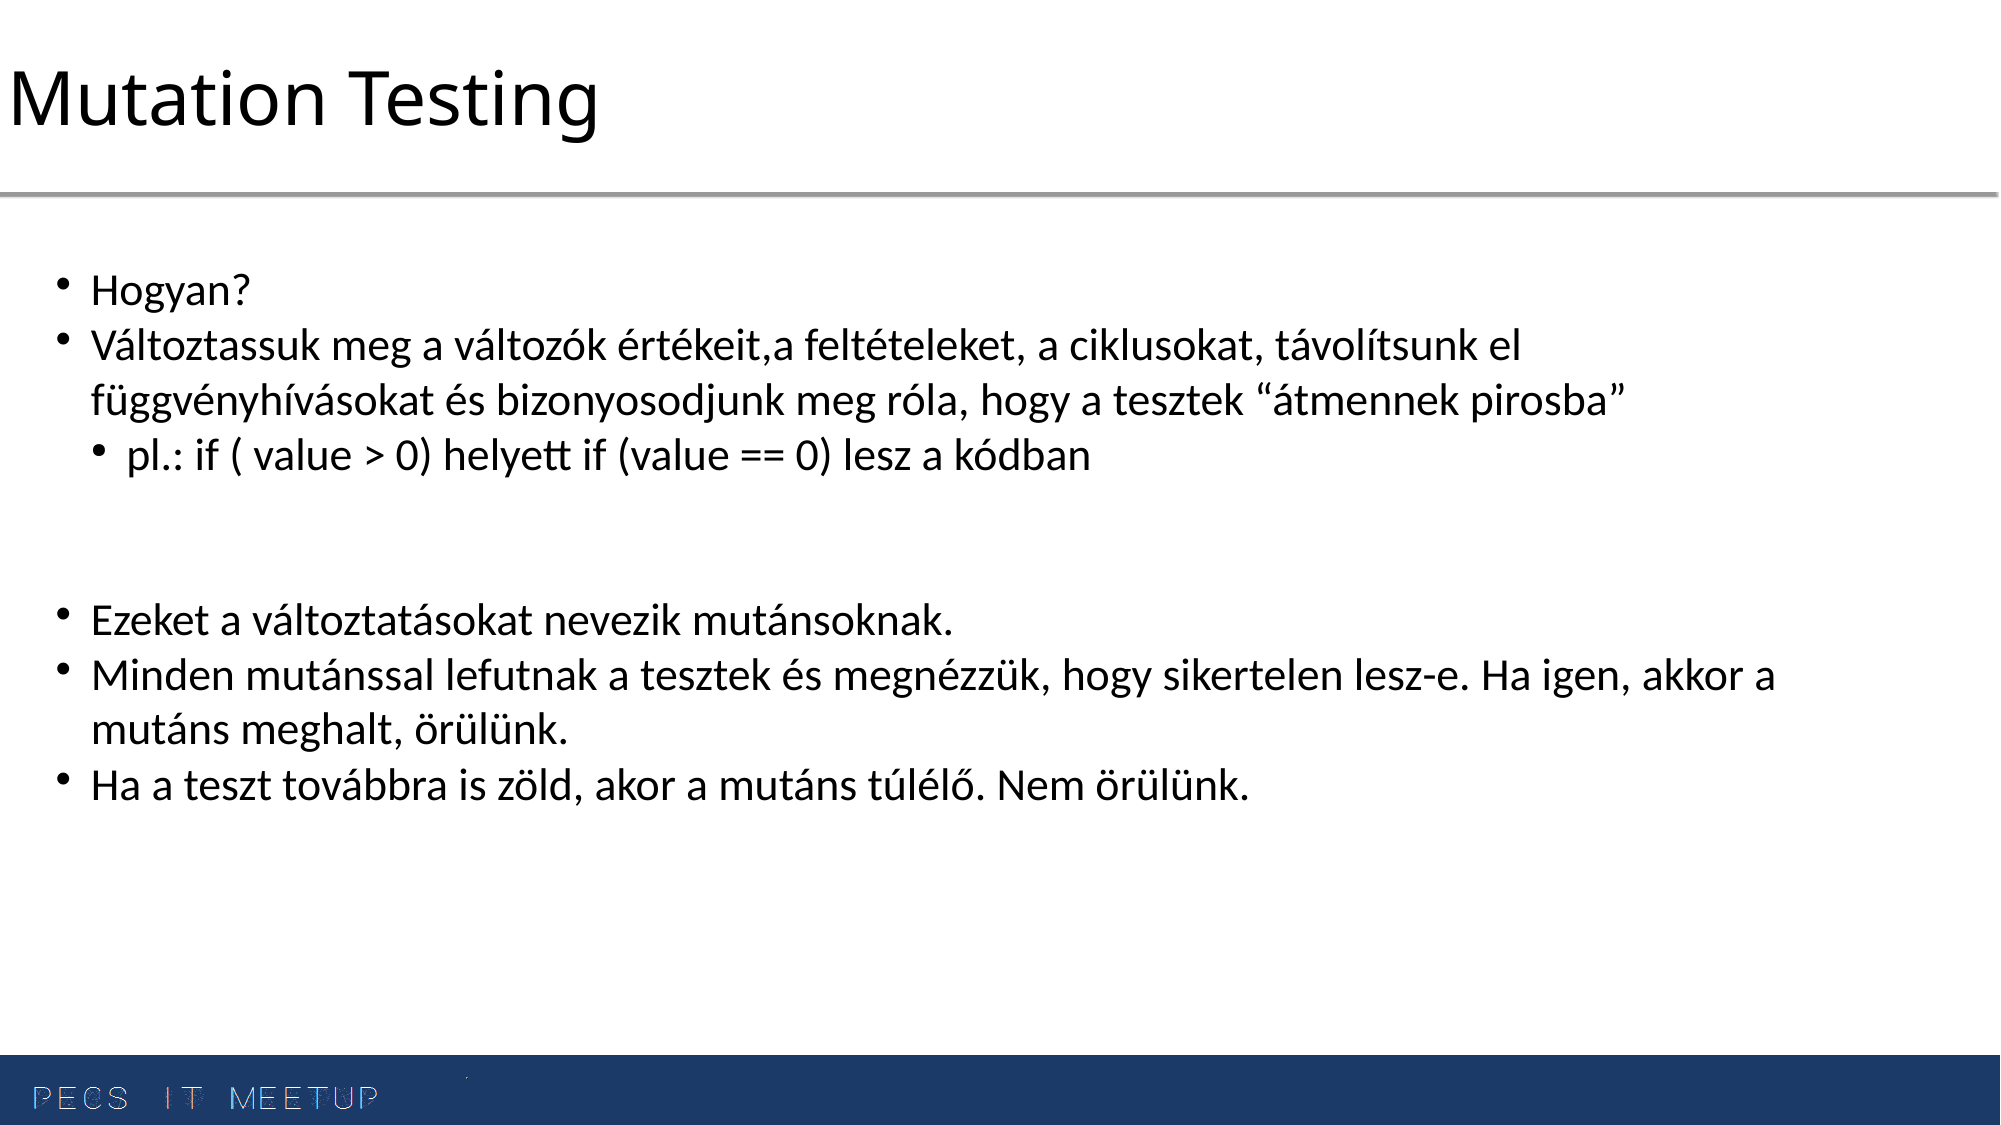

dsdf
Mutation Testing
Hogyan?
Változtassuk meg a változók értékeit,a feltételeket, a ciklusokat, távolítsunk el függvényhívásokat és bizonyosodjunk meg róla, hogy a tesztek “átmennek pirosba”
pl.: if ( value > 0) helyett if (value == 0) lesz a kódban
Ezeket a változtatásokat nevezik mutánsoknak.
Minden mutánssal lefutnak a tesztek és megnézzük, hogy sikertelen lesz-e. Ha igen, akkor a mutáns meghalt, örülünk.
Ha a teszt továbbra is zöld, akor a mutáns túlélő. Nem örülünk.